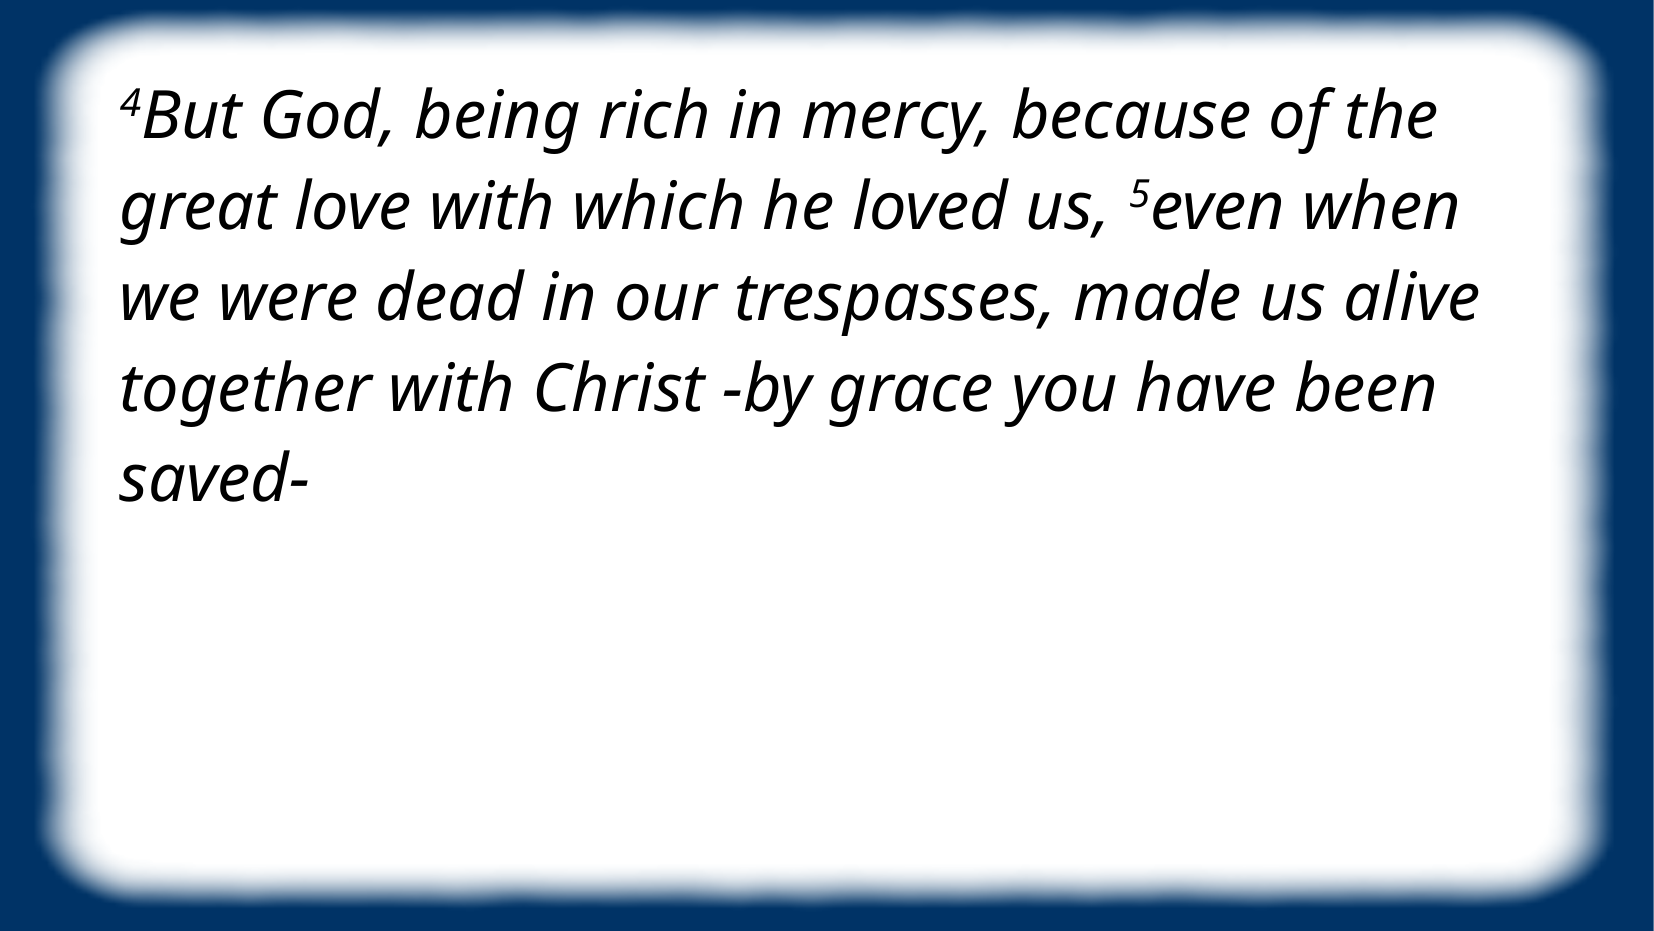

4But God, being rich in mercy, because of the great love with which he loved us, 5even when we were dead in our trespasses, made us alive together with Christ -by grace you have been saved-